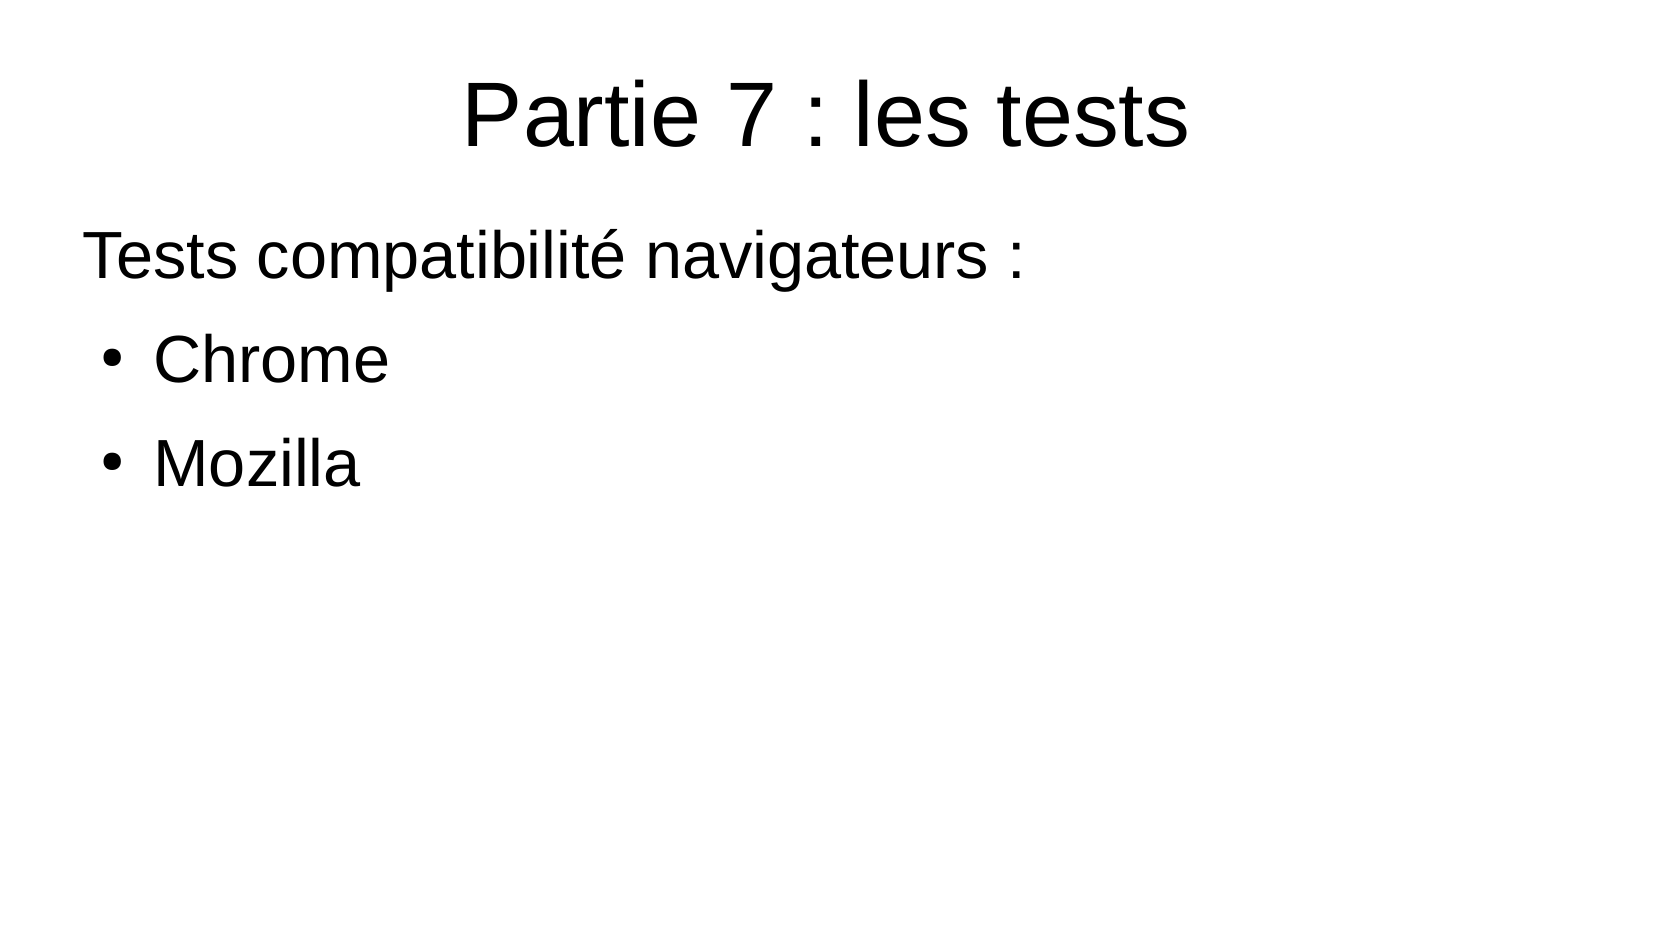

# Partie 7 : les tests
Tests compatibilité navigateurs :
Chrome
Mozilla